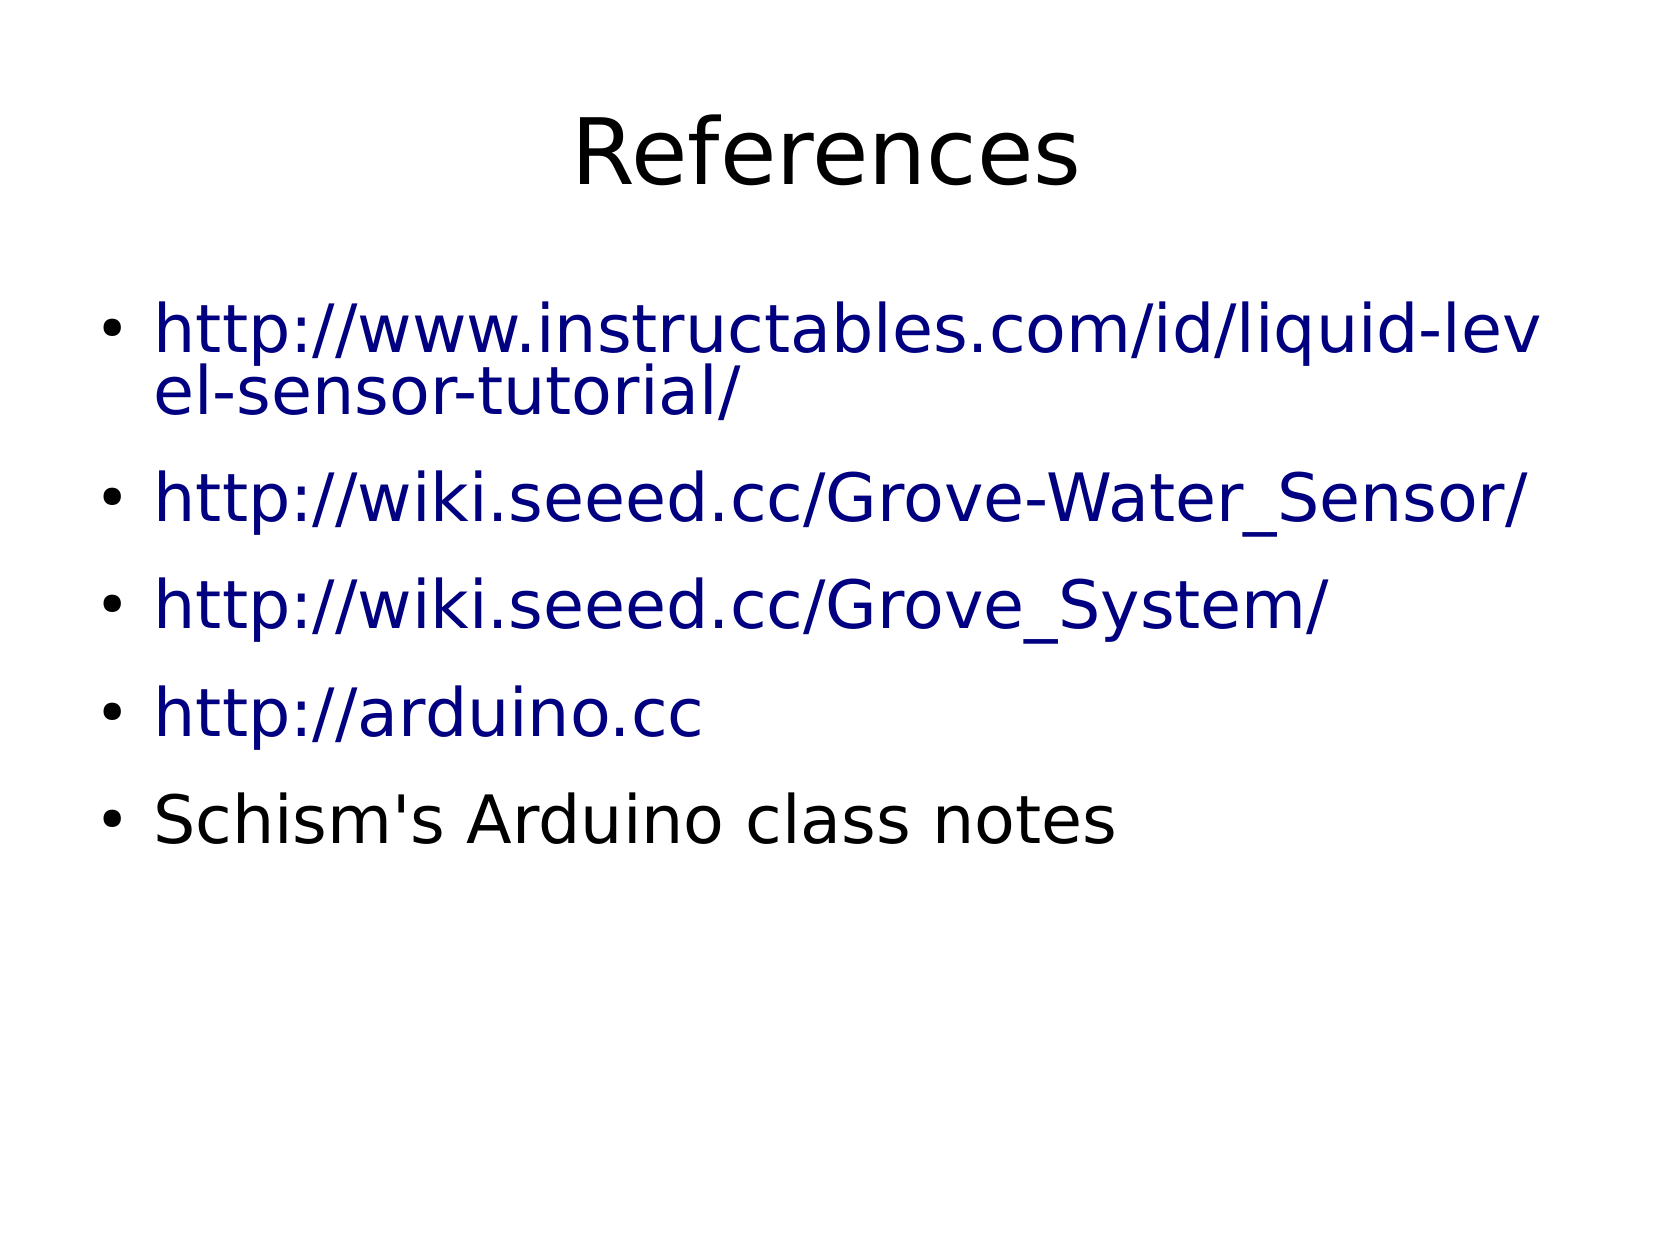

# References
http://www.instructables.com/id/liquid-level-sensor-tutorial/
http://wiki.seeed.cc/Grove-Water_Sensor/
http://wiki.seeed.cc/Grove_System/
http://arduino.cc
Schism's Arduino class notes